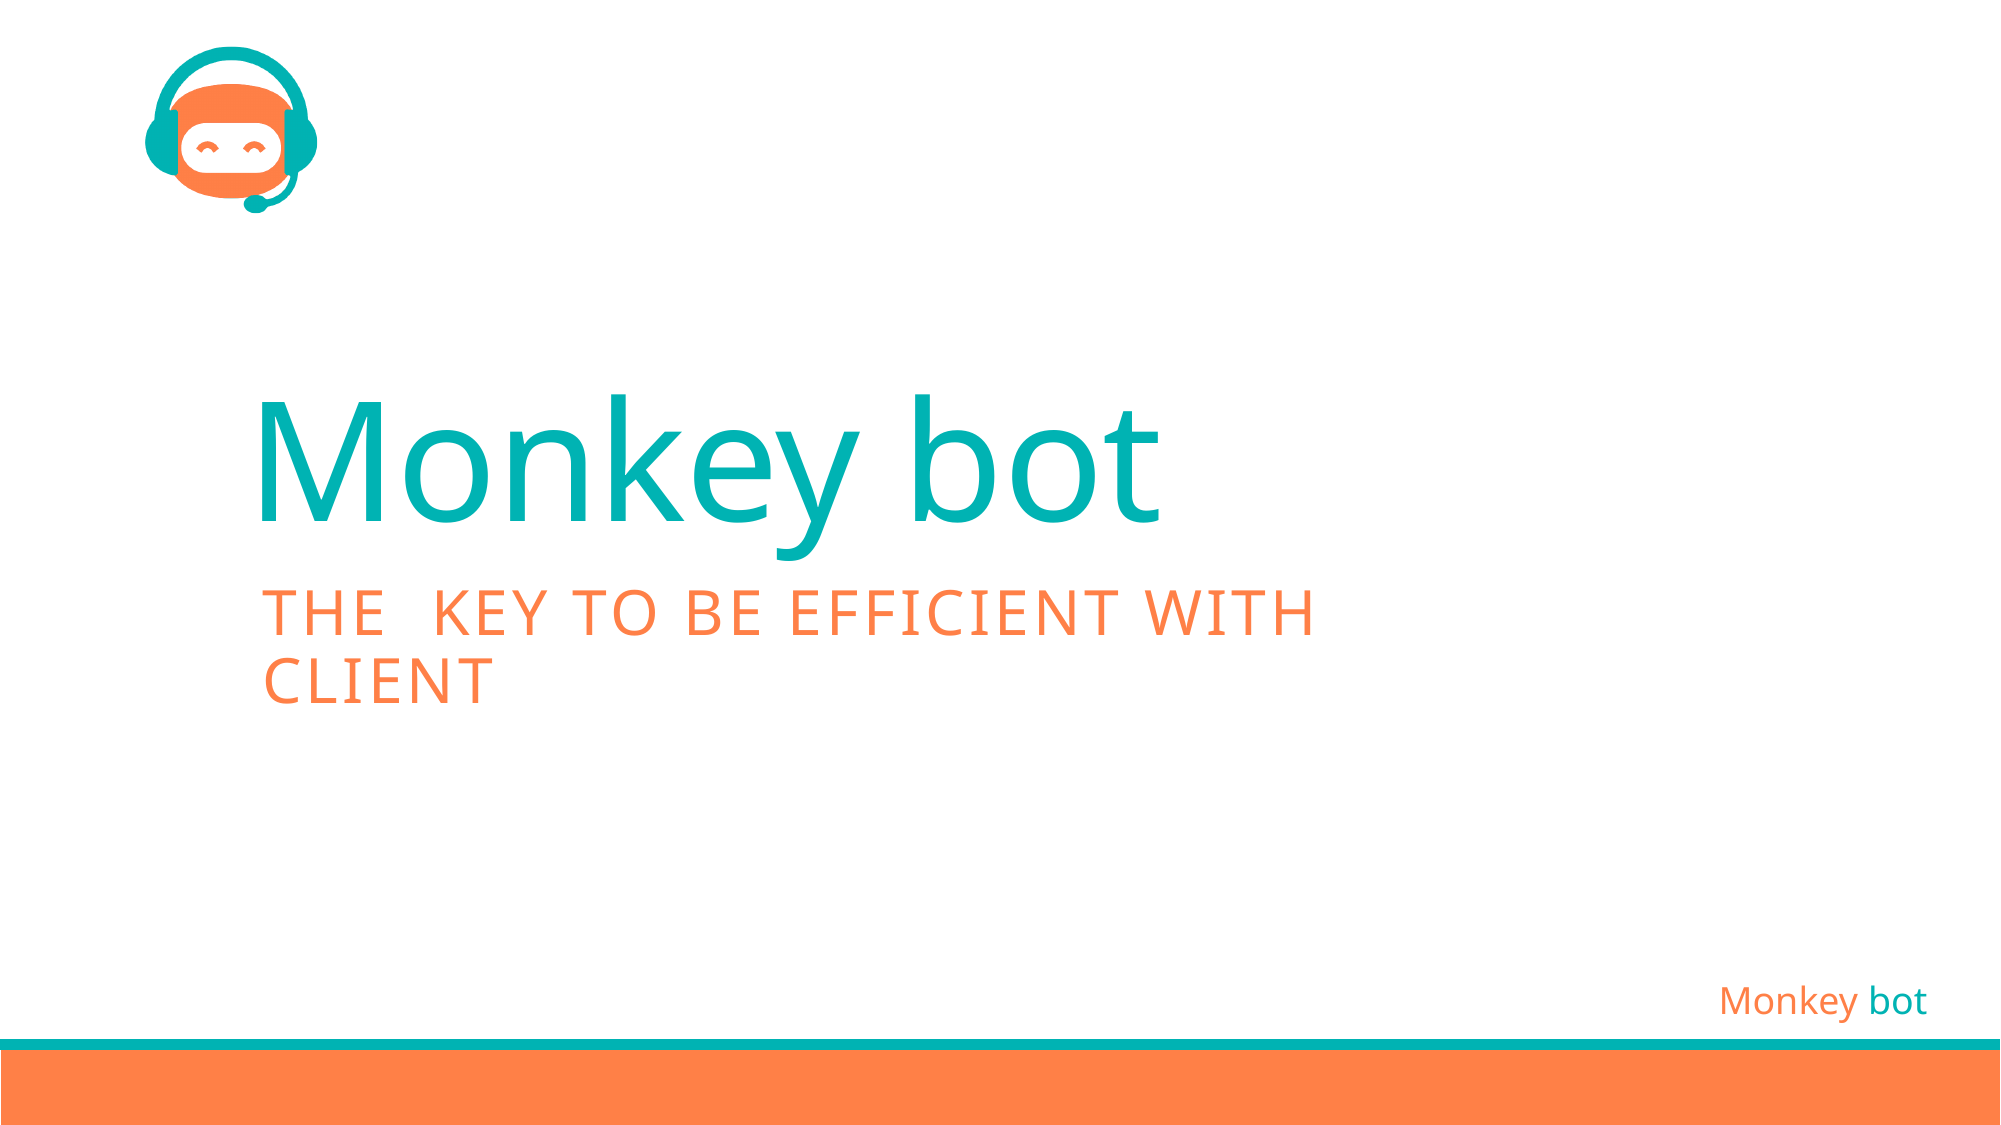

# Monkey bot
The key to be efficient with client
Monkey bot